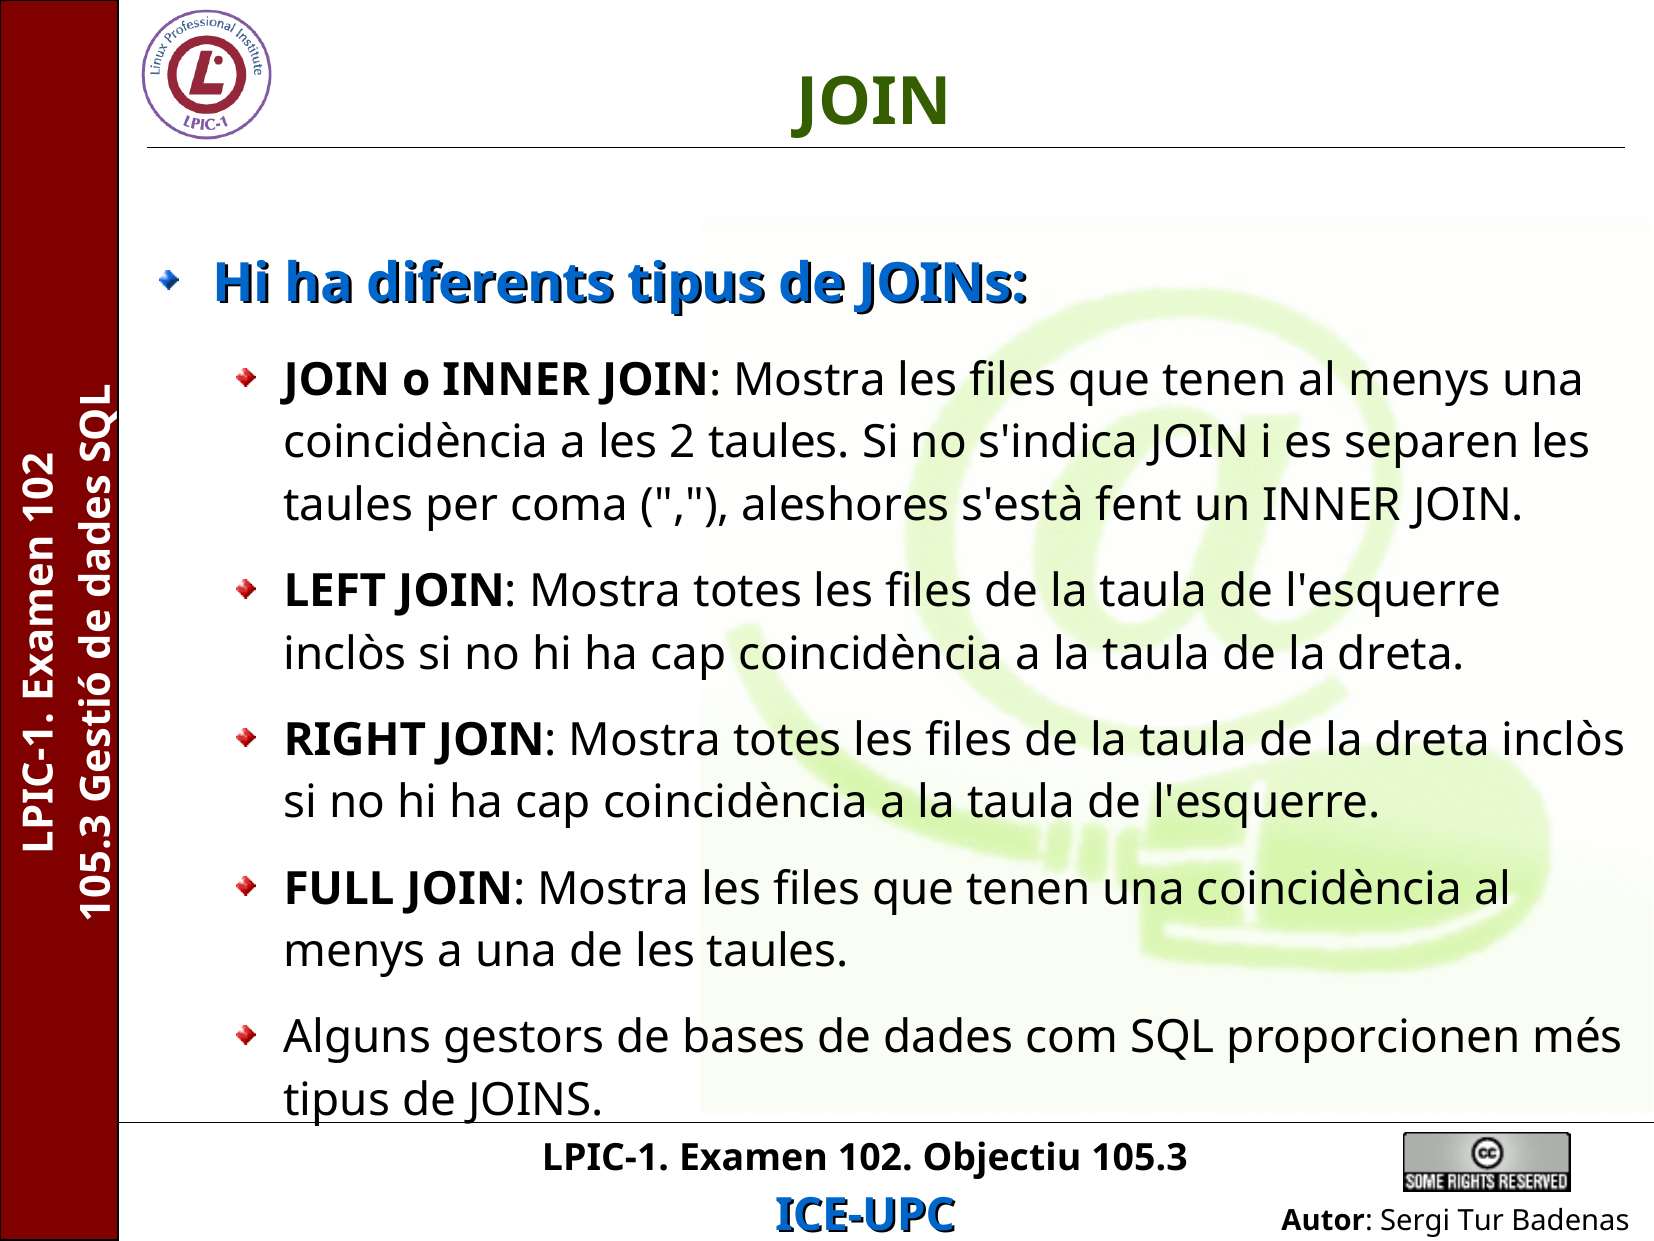

# JOIN
Hi ha diferents tipus de JOINs:
JOIN o INNER JOIN: Mostra les files que tenen al menys una coincidència a les 2 taules. Si no s'indica JOIN i es separen les taules per coma (","), aleshores s'està fent un INNER JOIN.
LEFT JOIN: Mostra totes les files de la taula de l'esquerre inclòs si no hi ha cap coincidència a la taula de la dreta.
RIGHT JOIN: Mostra totes les files de la taula de la dreta inclòs si no hi ha cap coincidència a la taula de l'esquerre.
FULL JOIN: Mostra les files que tenen una coincidència al menys a una de les taules.
Alguns gestors de bases de dades com SQL proporcionen més tipus de JOINS.